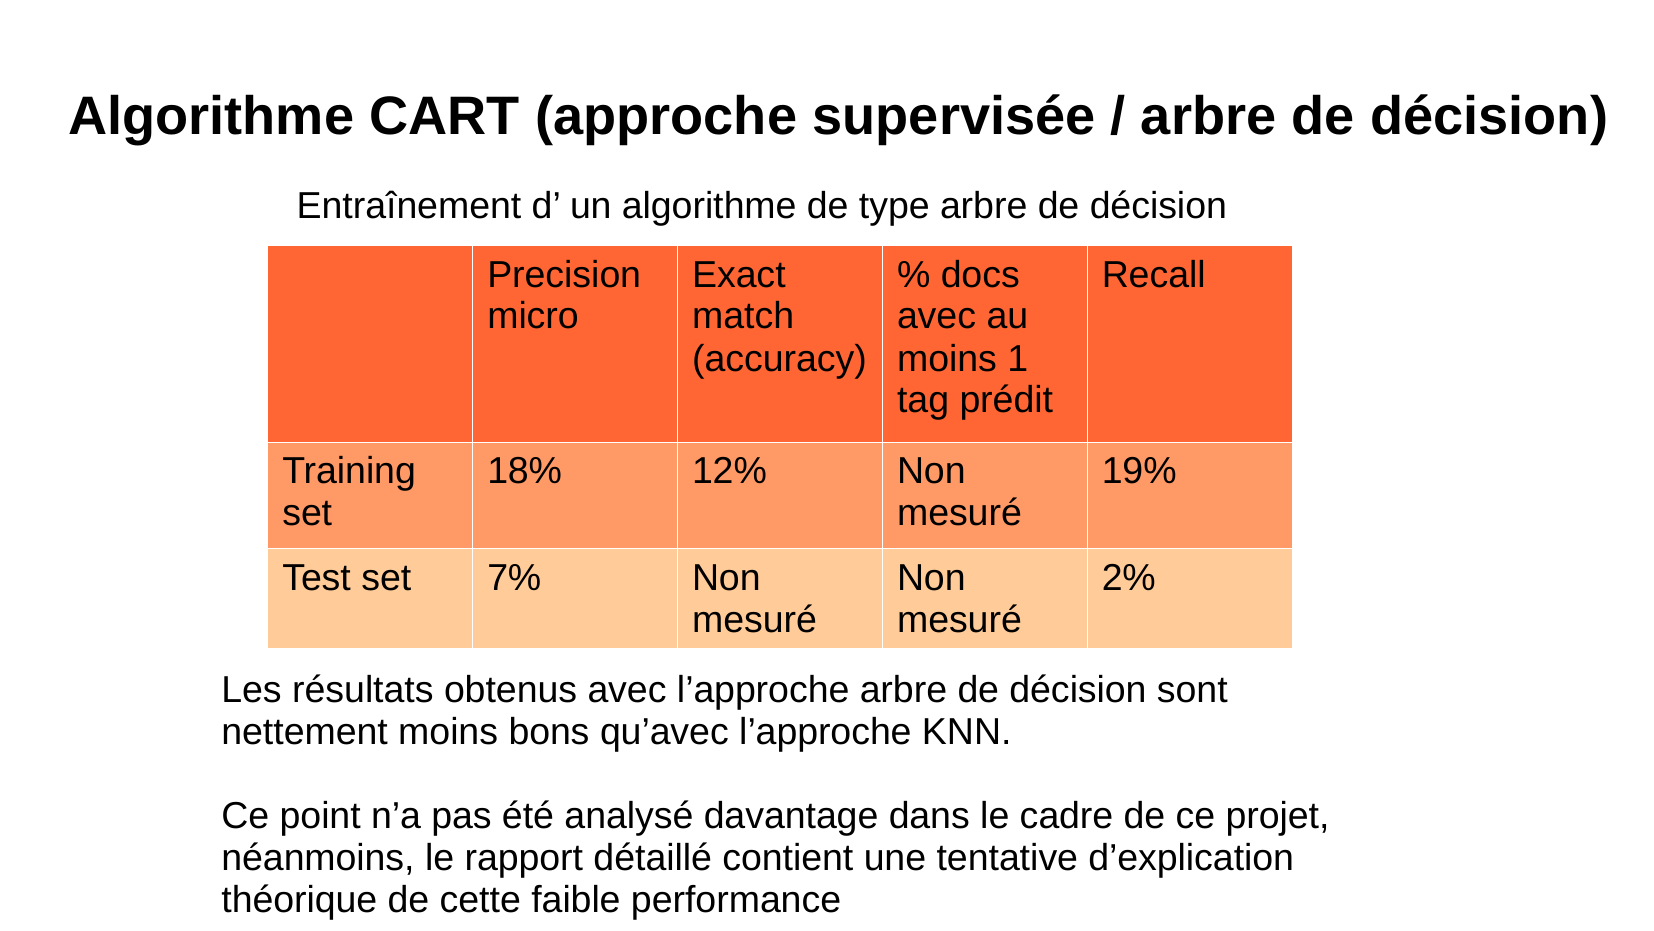

Algorithme CART (approche supervisée / arbre de décision)
Entraînement d’ un algorithme de type arbre de décision
| | Precision micro | Exact match (accuracy) | % docs avec au moins 1 tag prédit | Recall |
| --- | --- | --- | --- | --- |
| Training set | 18% | 12% | Non mesuré | 19% |
| Test set | 7% | Non mesuré | Non mesuré | 2% |
Les résultats obtenus avec l’approche arbre de décision sont nettement moins bons qu’avec l’approche KNN.
Ce point n’a pas été analysé davantage dans le cadre de ce projet, néanmoins, le rapport détaillé contient une tentative d’explication théorique de cette faible performance